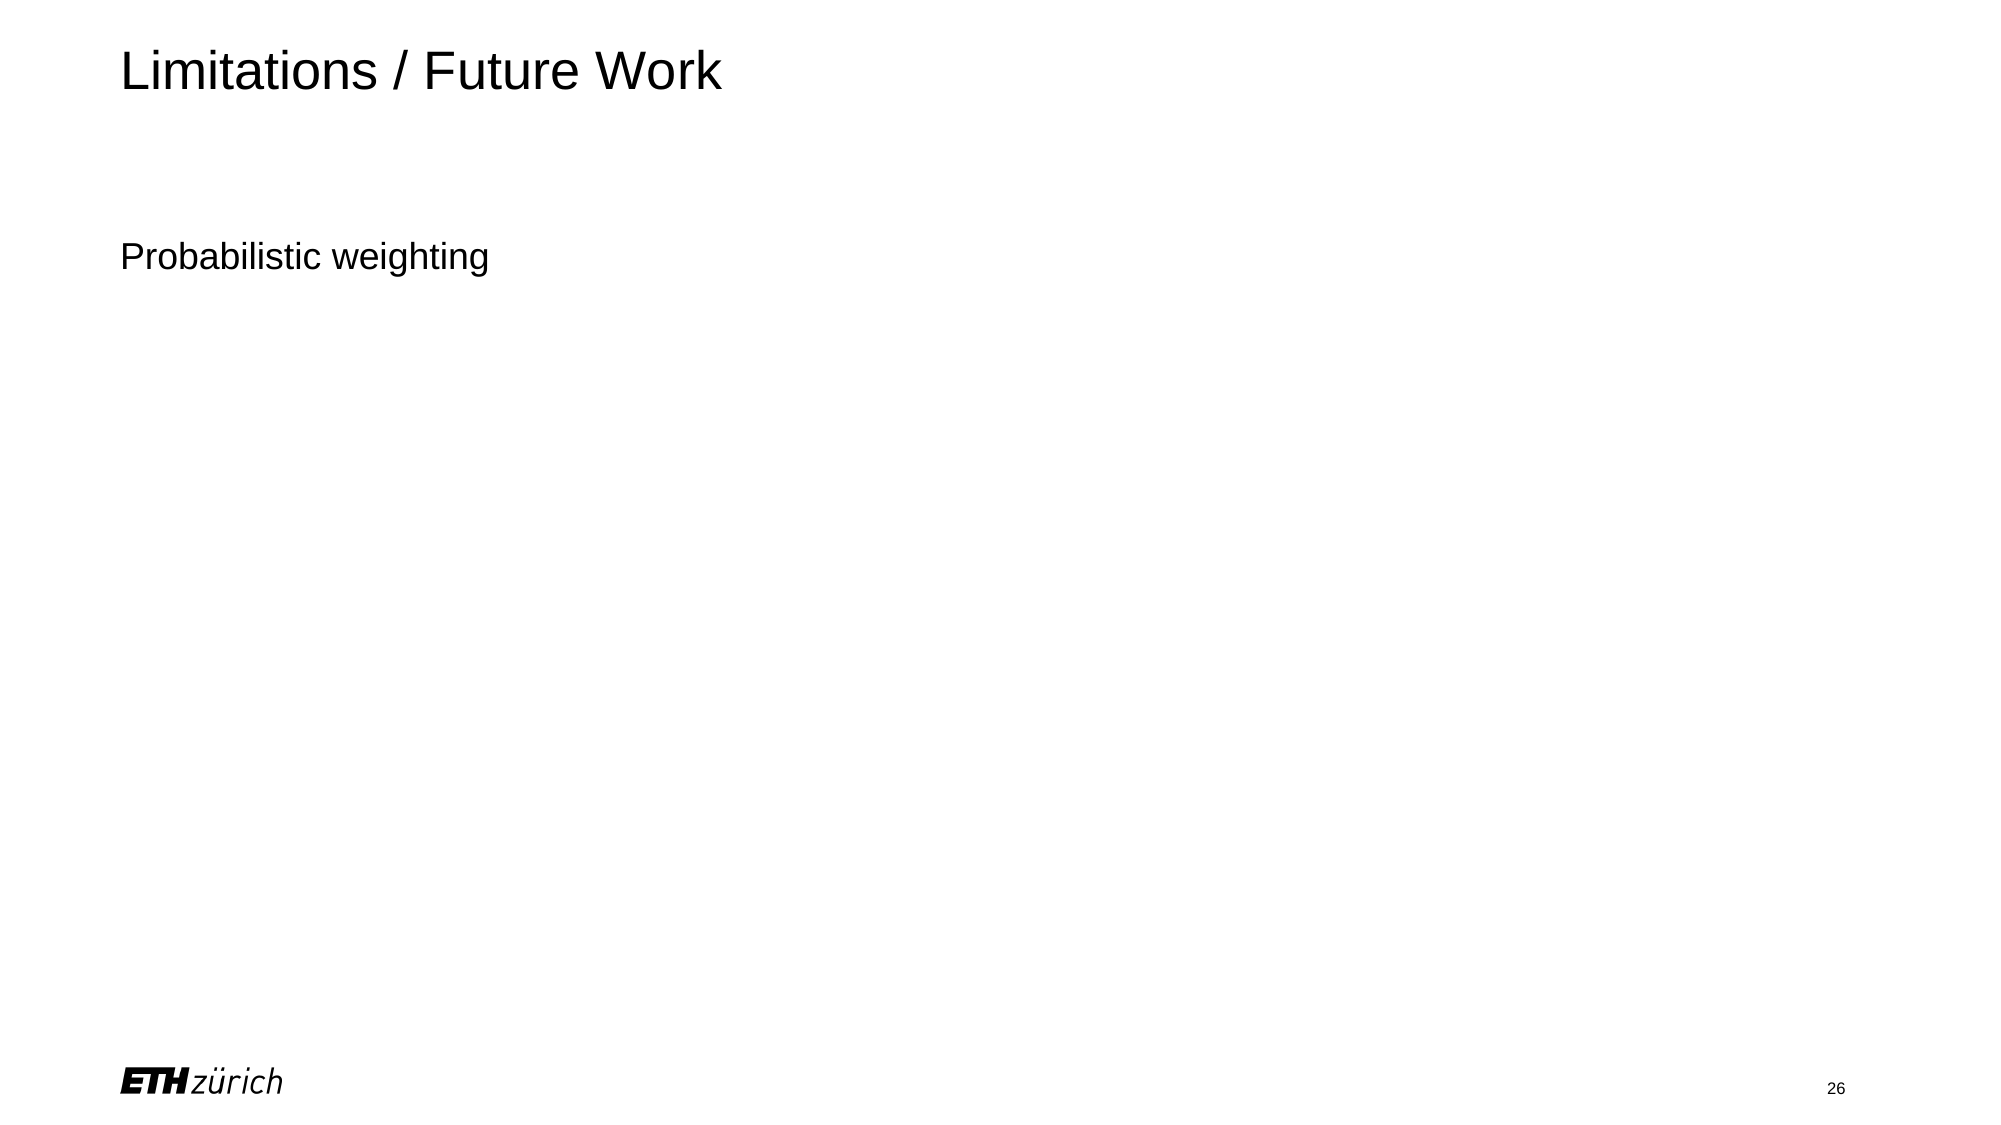

# Limitations / Future Work
Probabilistic weighting